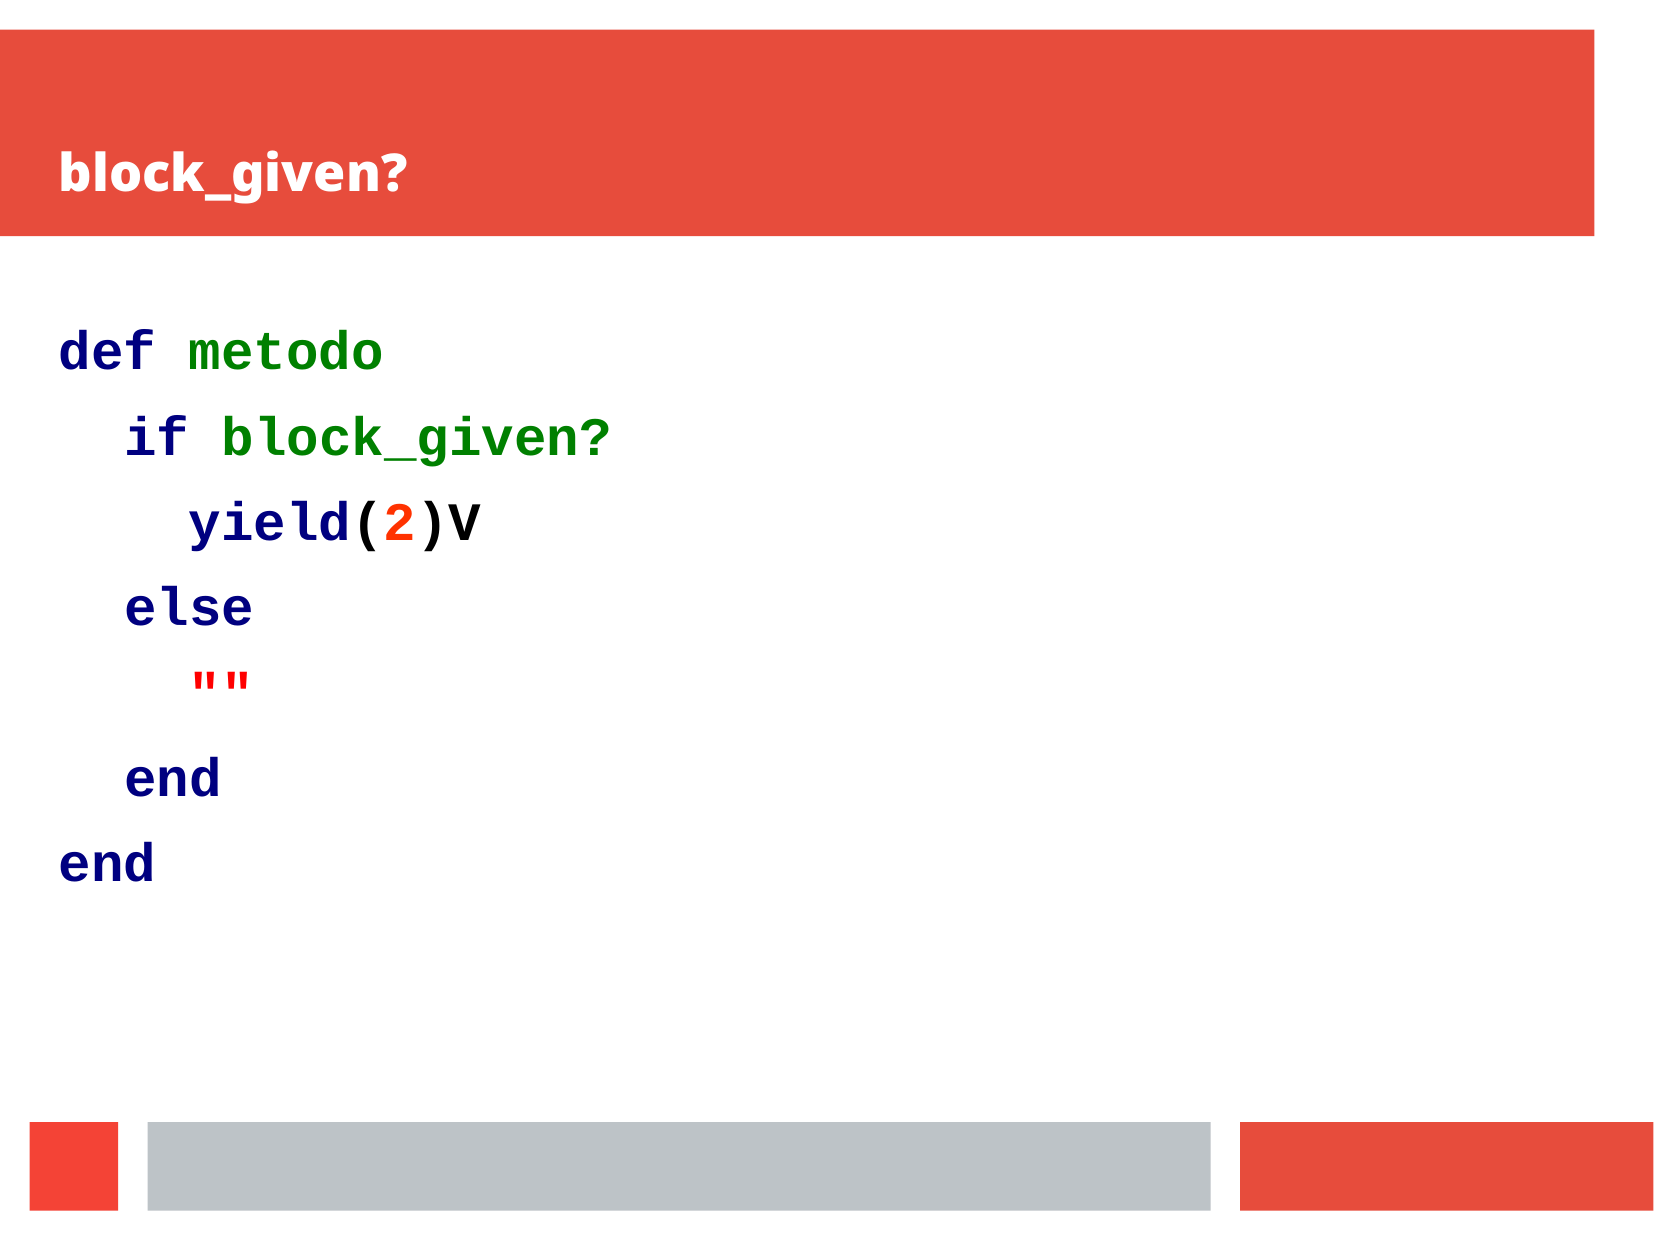

# block_given?
def metodo
 if block_given?
 yield(2)V
 else
 ""
 end
end